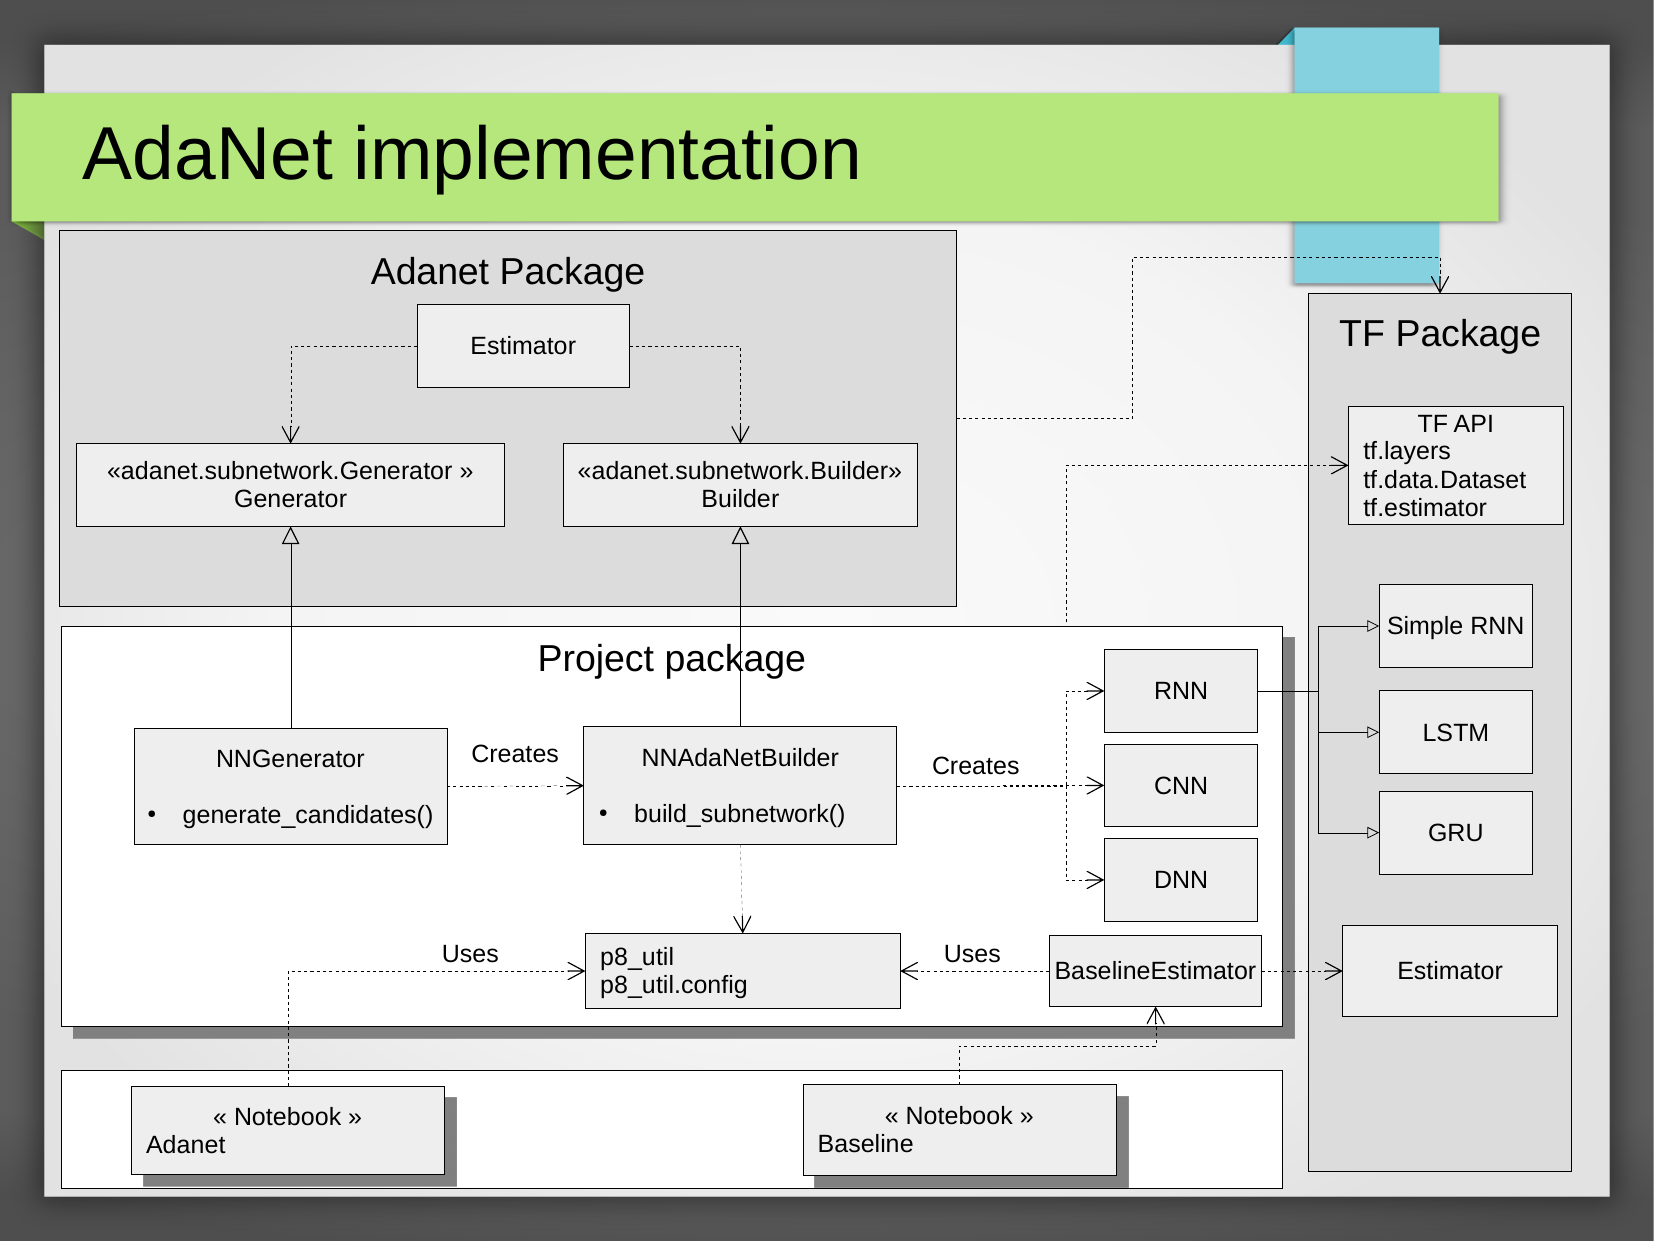

# AdaNet implementation
Adanet Package
Estimator
«adanet.subnetwork.Generator »
Generator
«adanet.subnetwork.Builder»
Builder
TF Package
TF API
tf.layers
tf.data.Dataset
tf.estimator
Simple RNN
Project package
RNN
LSTM
NNAdaNetBuilder
build_subnetwork()
NNGenerator
generate_candidates()
Creates
Creates
CNN
GRU
DNN
Estimator
Uses
Uses
p8_util
p8_util.config
BaselineEstimator
« Notebook »
Baseline
« Notebook »
Adanet